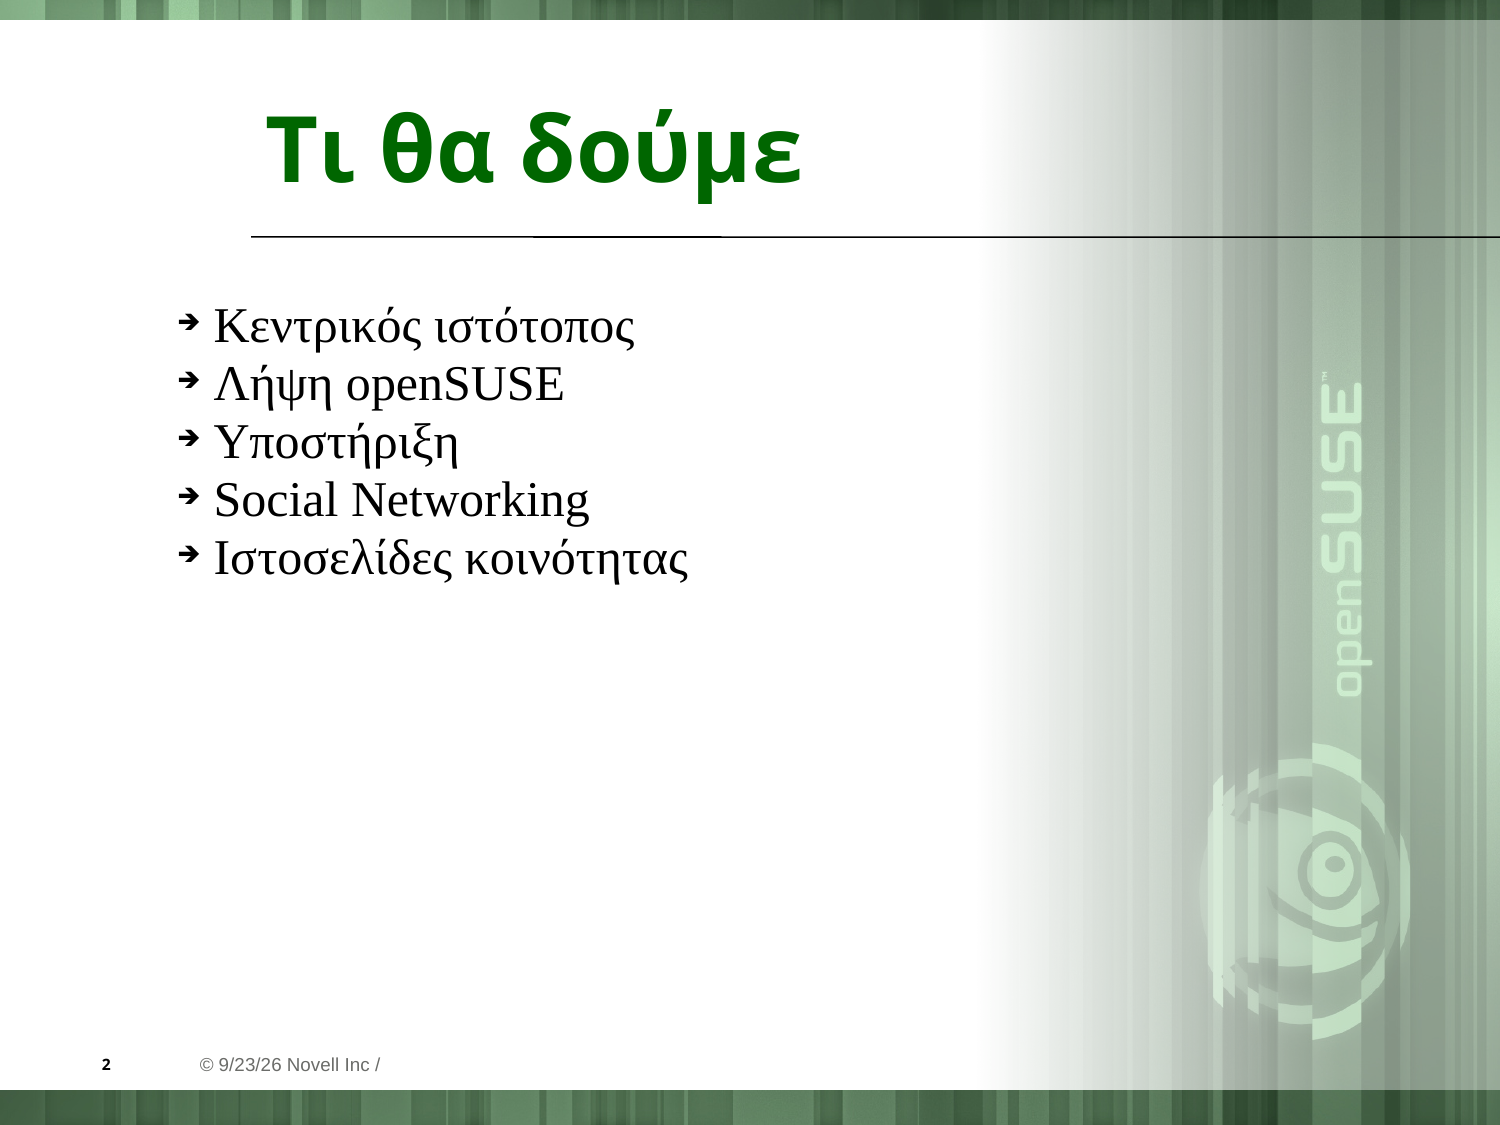

# Τι θα δούμε
 Κεντρικός ιστότοπος
 Λήψη openSUSE
 Υποστήριξη
 Social Networking
 Ιστοσελίδες κοινότητας